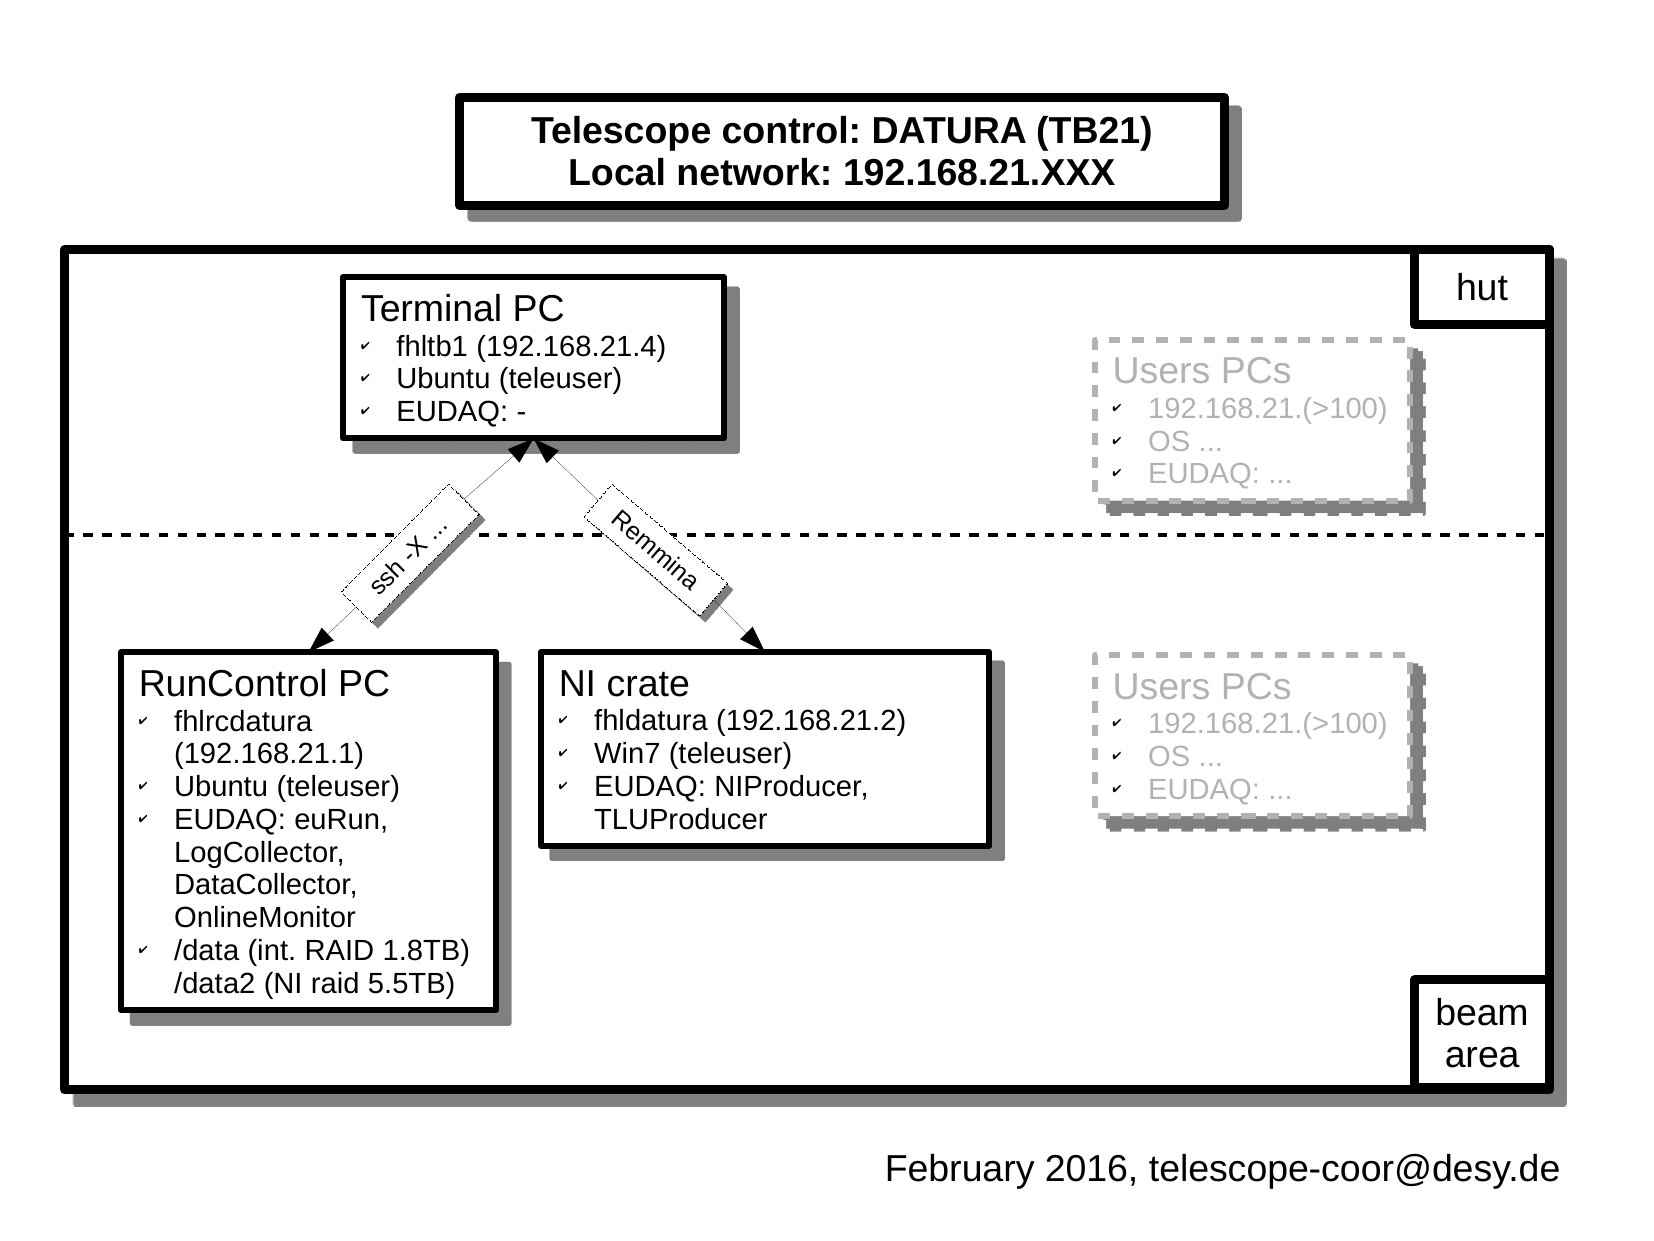

Telescope control: DATURA (TB21)
Local network: 192.168.21.XXX
hut
Terminal PC
fhltb1 (192.168.21.4)
Ubuntu (teleuser)
EUDAQ: -
Users PCs
192.168.21.(>100)
OS ...
EUDAQ: ...
Remmina
ssh -X ...
NI crate
fhldatura (192.168.21.2)
Win7 (teleuser)
EUDAQ: NIProducer, TLUProducer
RunControl PC
fhlrcdatura (192.168.21.1)
Ubuntu (teleuser)
EUDAQ: euRun, LogCollector, DataCollector, OnlineMonitor
/data (int. RAID 1.8TB)
/data2 (NI raid 5.5TB)
Users PCs
192.168.21.(>100)
OS ...
EUDAQ: ...
beam area
February 2016, telescope-coor@desy.de